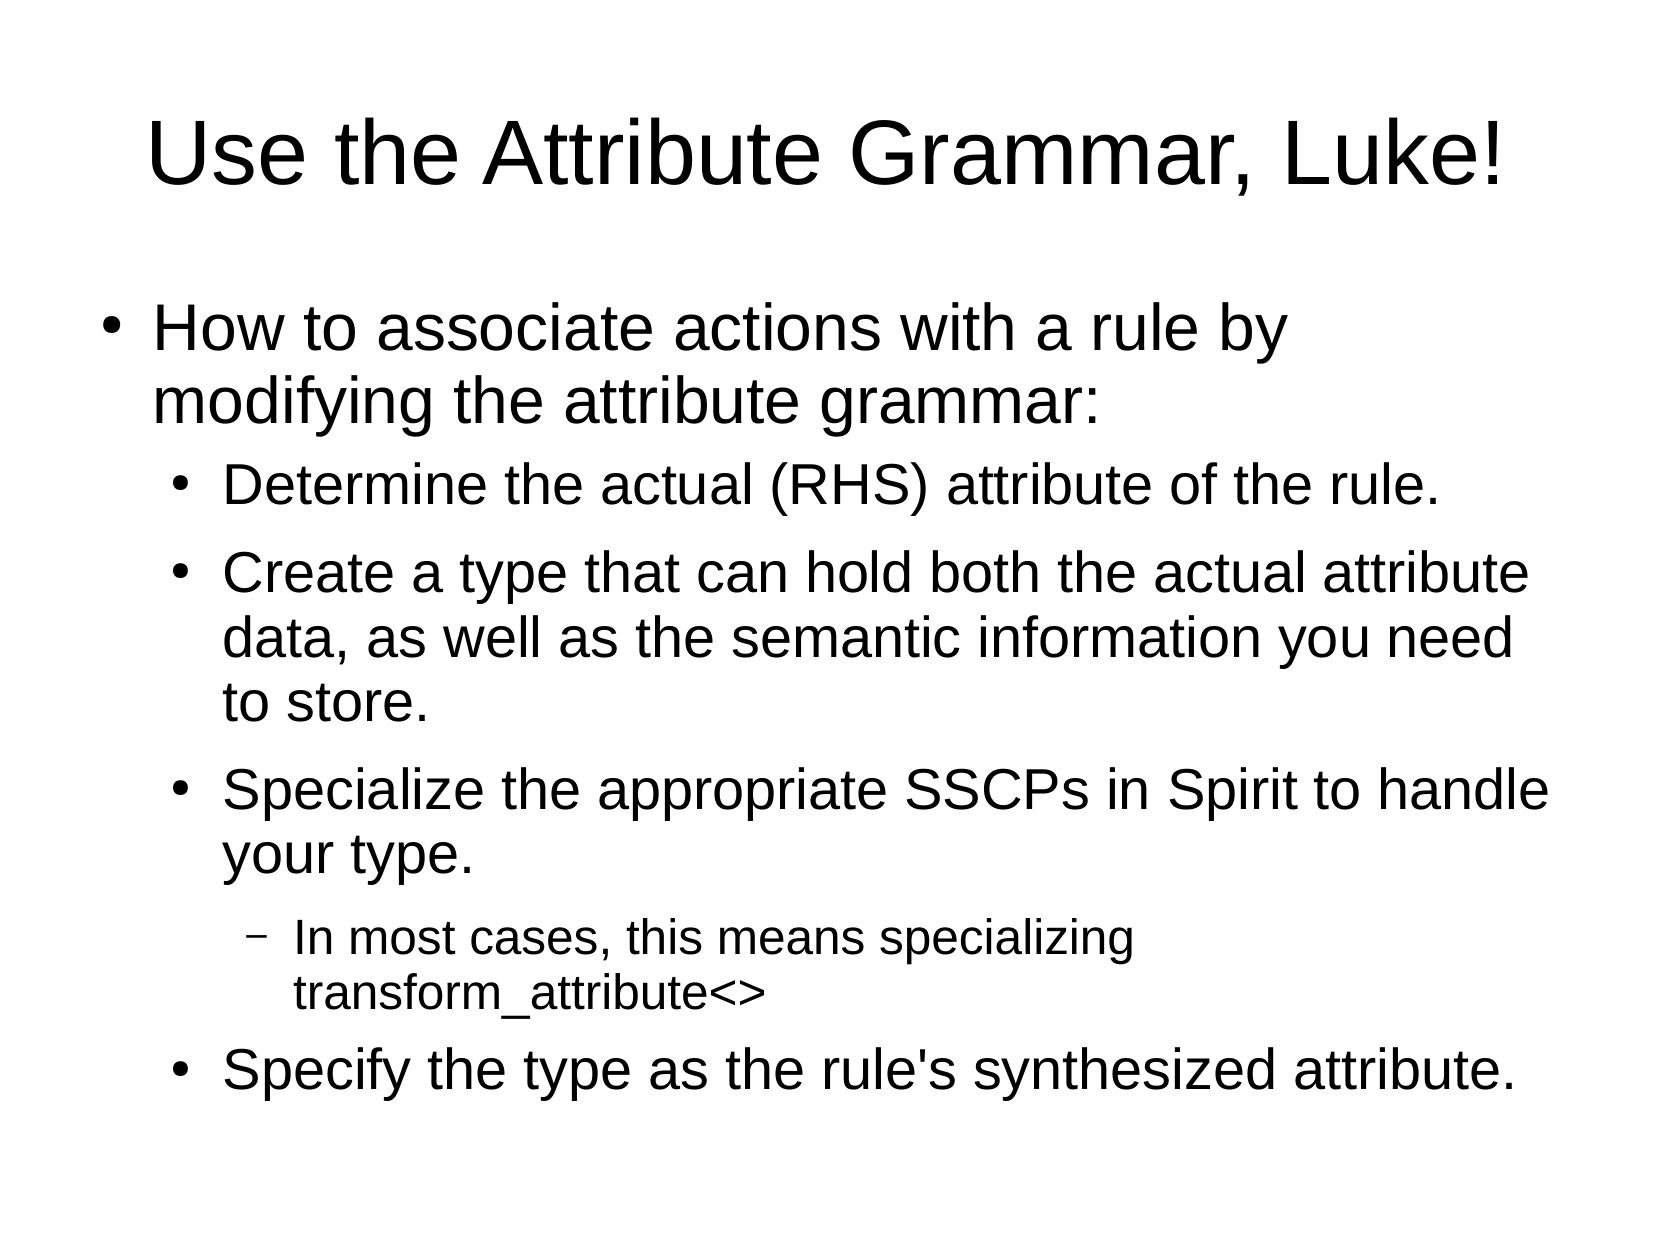

# Use the Attribute Grammar, Luke!
How to associate actions with a rule by modifying the attribute grammar:
Determine the actual (RHS) attribute of the rule.
Create a type that can hold both the actual attribute data, as well as the semantic information you need to store.
Specialize the appropriate SSCPs in Spirit to handle your type.
In most cases, this means specializing transform_attribute<>
Specify the type as the rule's synthesized attribute.